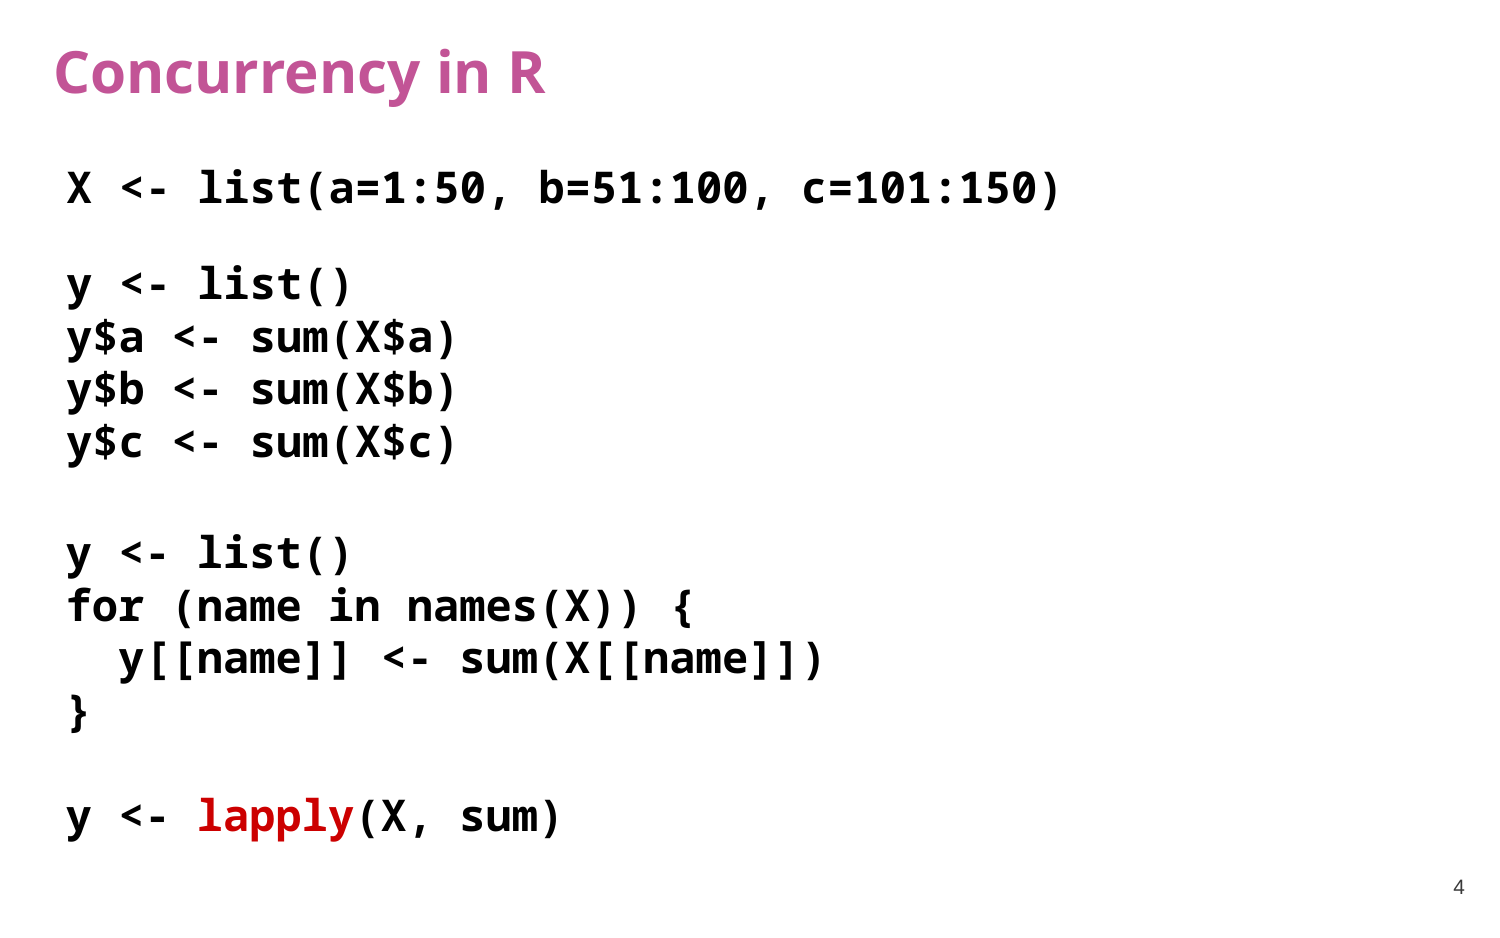

# Concurrency in R
X <- list(a=1:50, b=51:100, c=101:150)
y <- list()
y$a <- sum(X$a)
y$b <- sum(X$b)
y$c <- sum(X$c)
y <- list()
for (name in names(X)) {
 y[[name]] <- sum(X[[name]])
}
y <- lapply(X, sum)